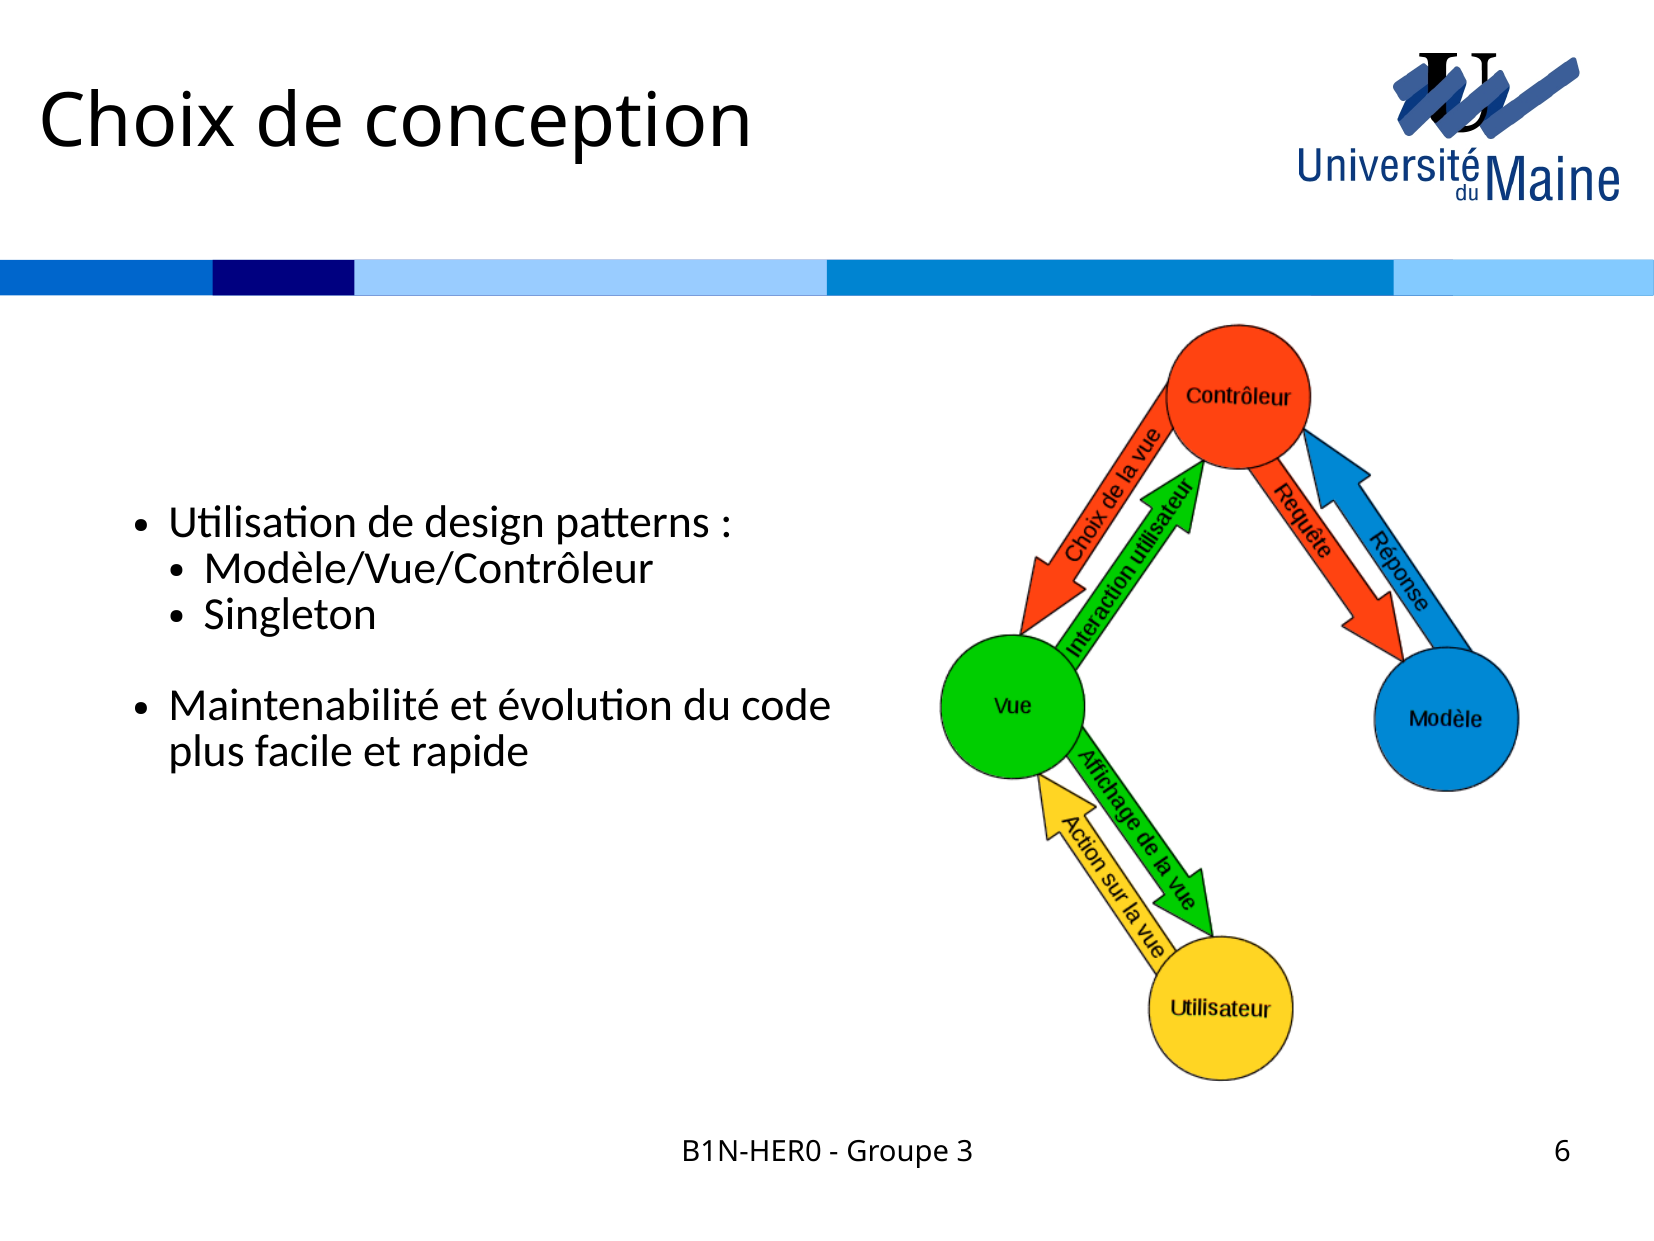

Choix de conception
Utilisation de design patterns :
Modèle/Vue/Contrôleur
Singleton
Maintenabilité et évolution du code
plus facile et rapide
B1N-HER0 - Groupe 3
6